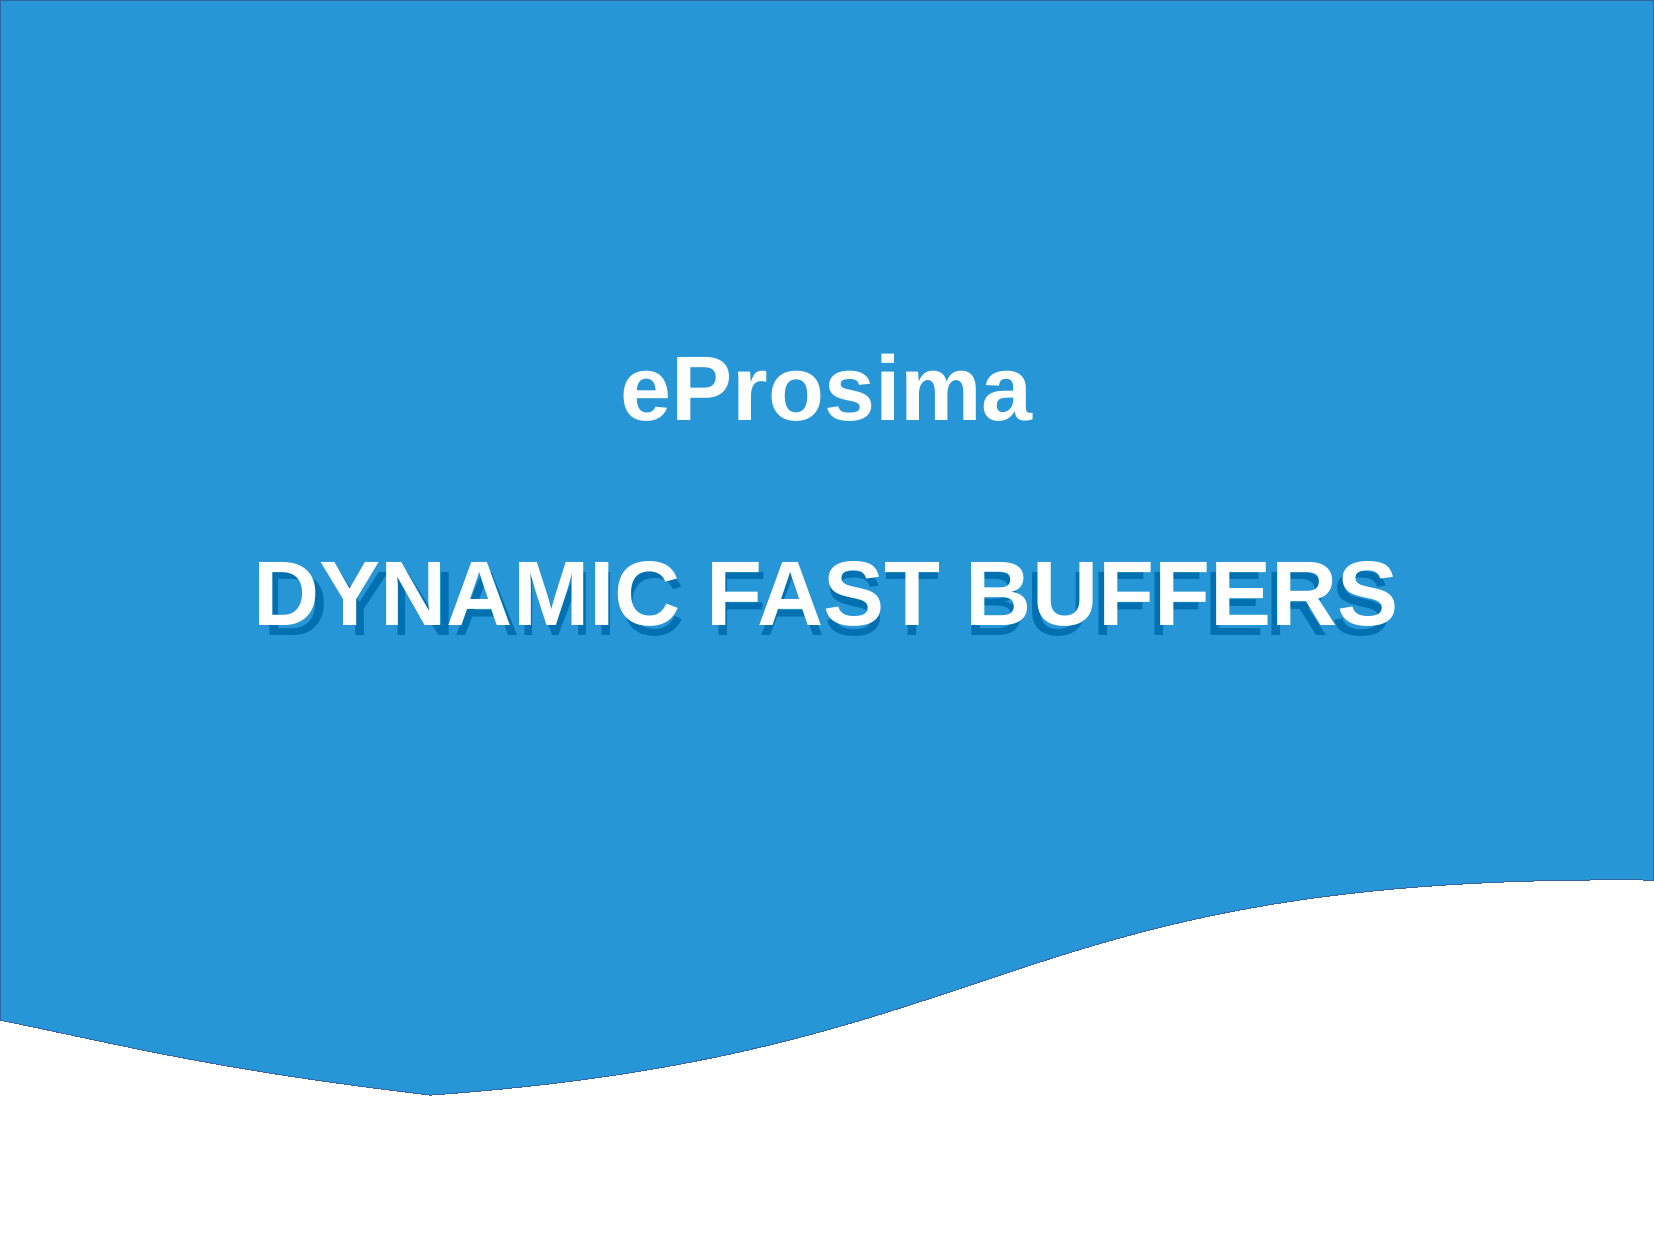

eProsima
DYNAMIC FAST BUFFERS
# DYNAMIC FAST BUFFERS